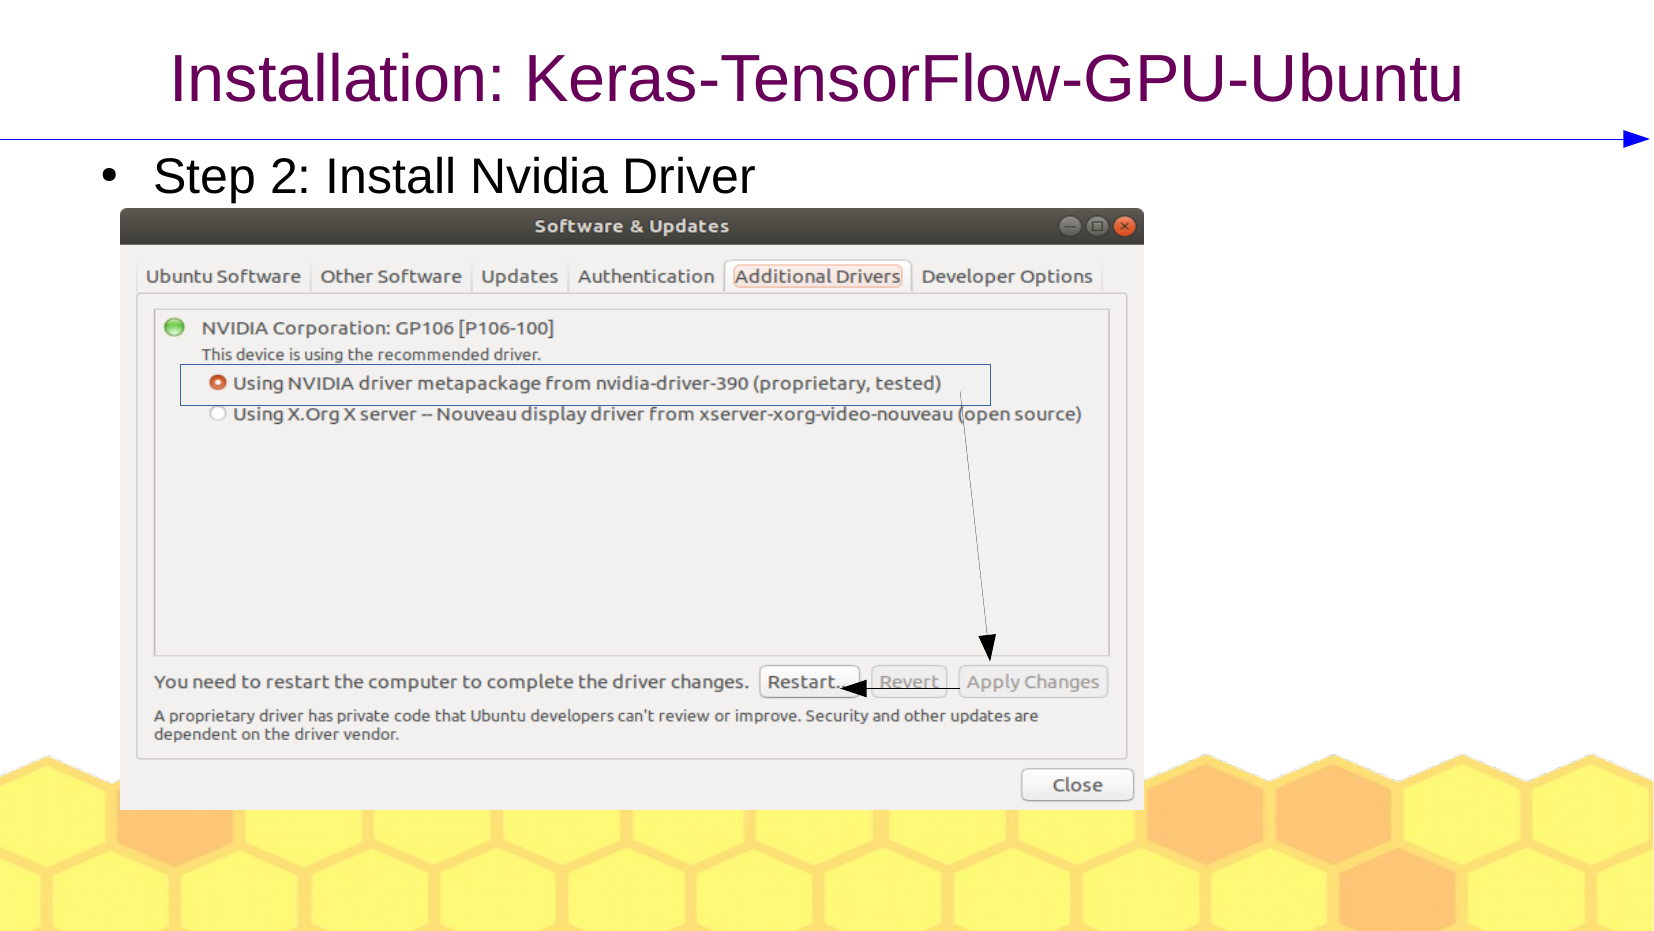

Installation: Keras-TensorFlow-GPU-Ubuntu
# Step 2: Install Nvidia Driver